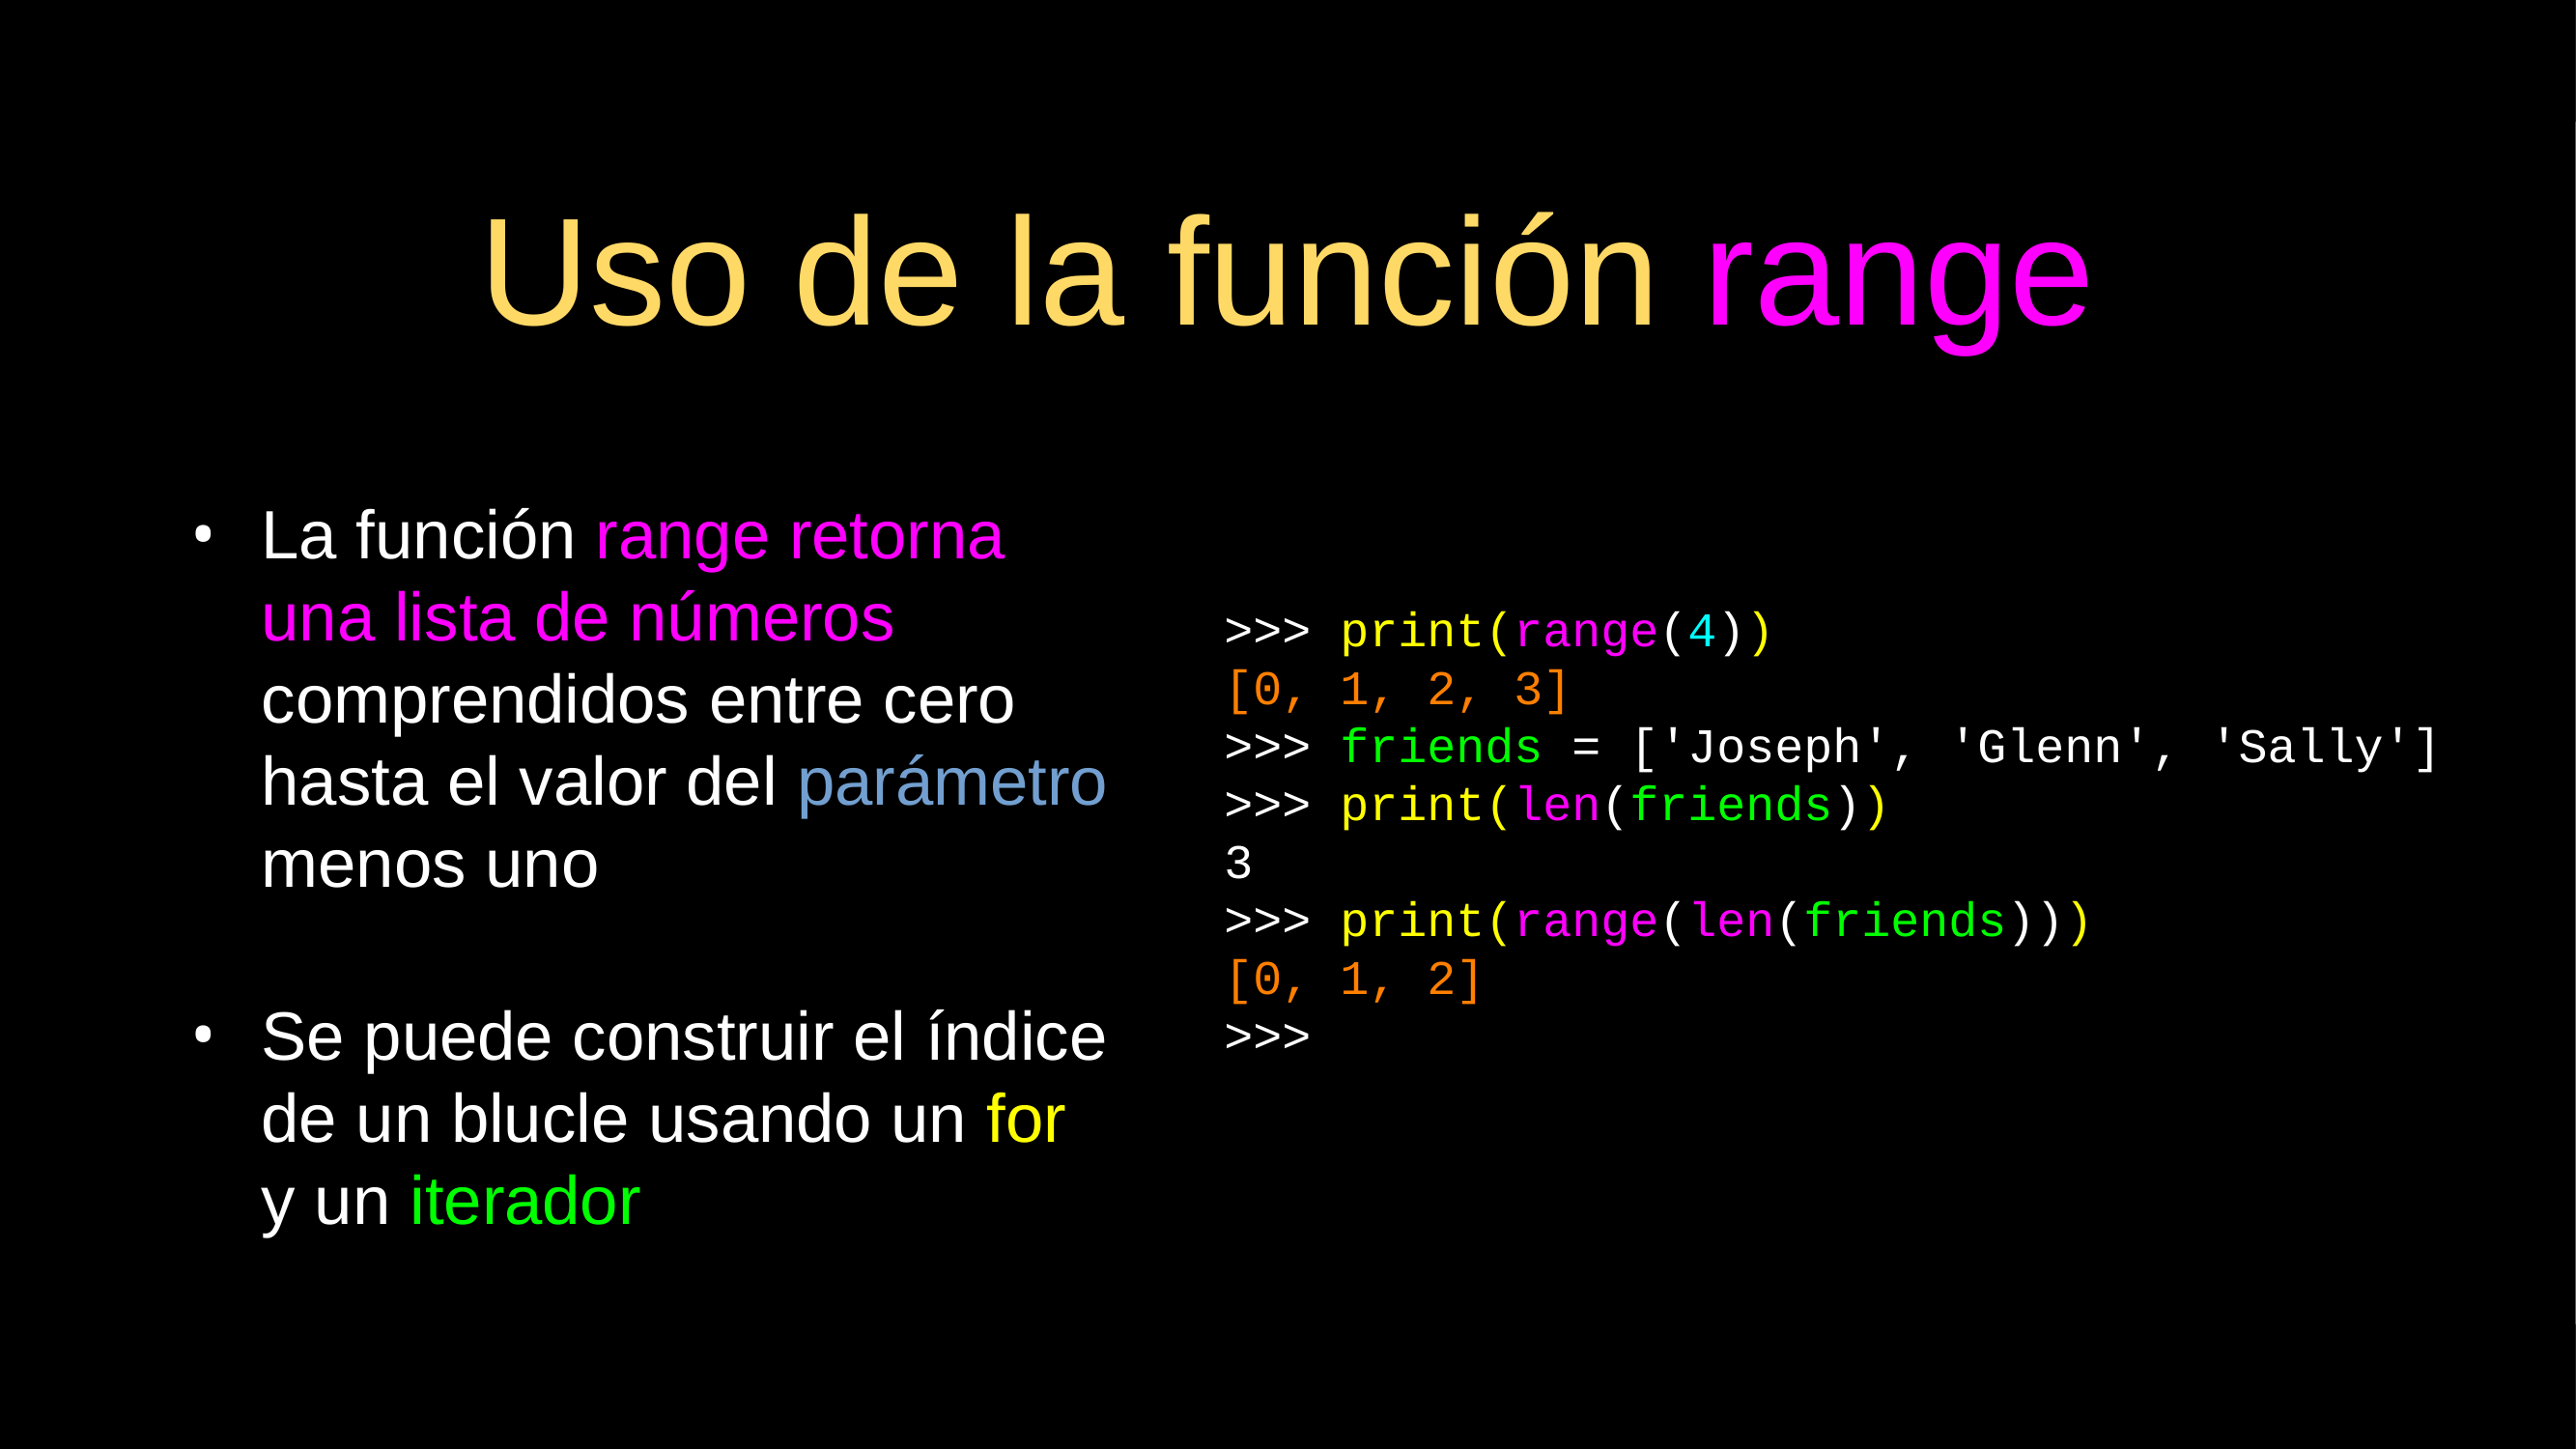

# Uso de la función range
La función range retorna una lista de números comprendidos entre cero hasta el valor del parámetro menos uno
Se puede construir el índice de un blucle usando un for y un iterador
>>> print(range(4))
[0, 1, 2, 3]
>>> friends = ['Joseph', 'Glenn', 'Sally']
>>> print(len(friends))
3
>>> print(range(len(friends)))
[0, 1, 2]
>>>